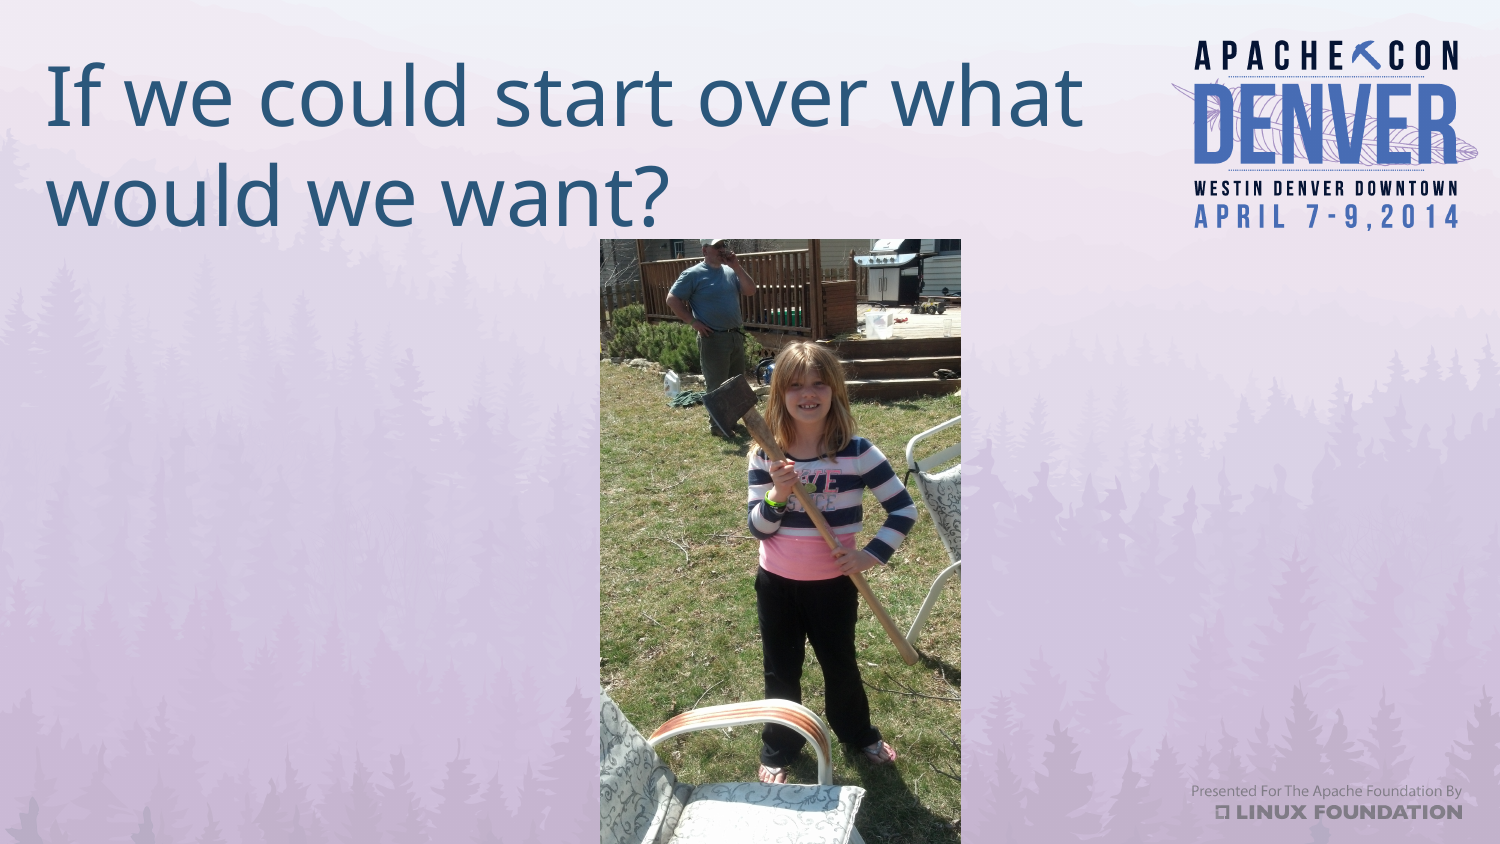

If we could start over what would we want?